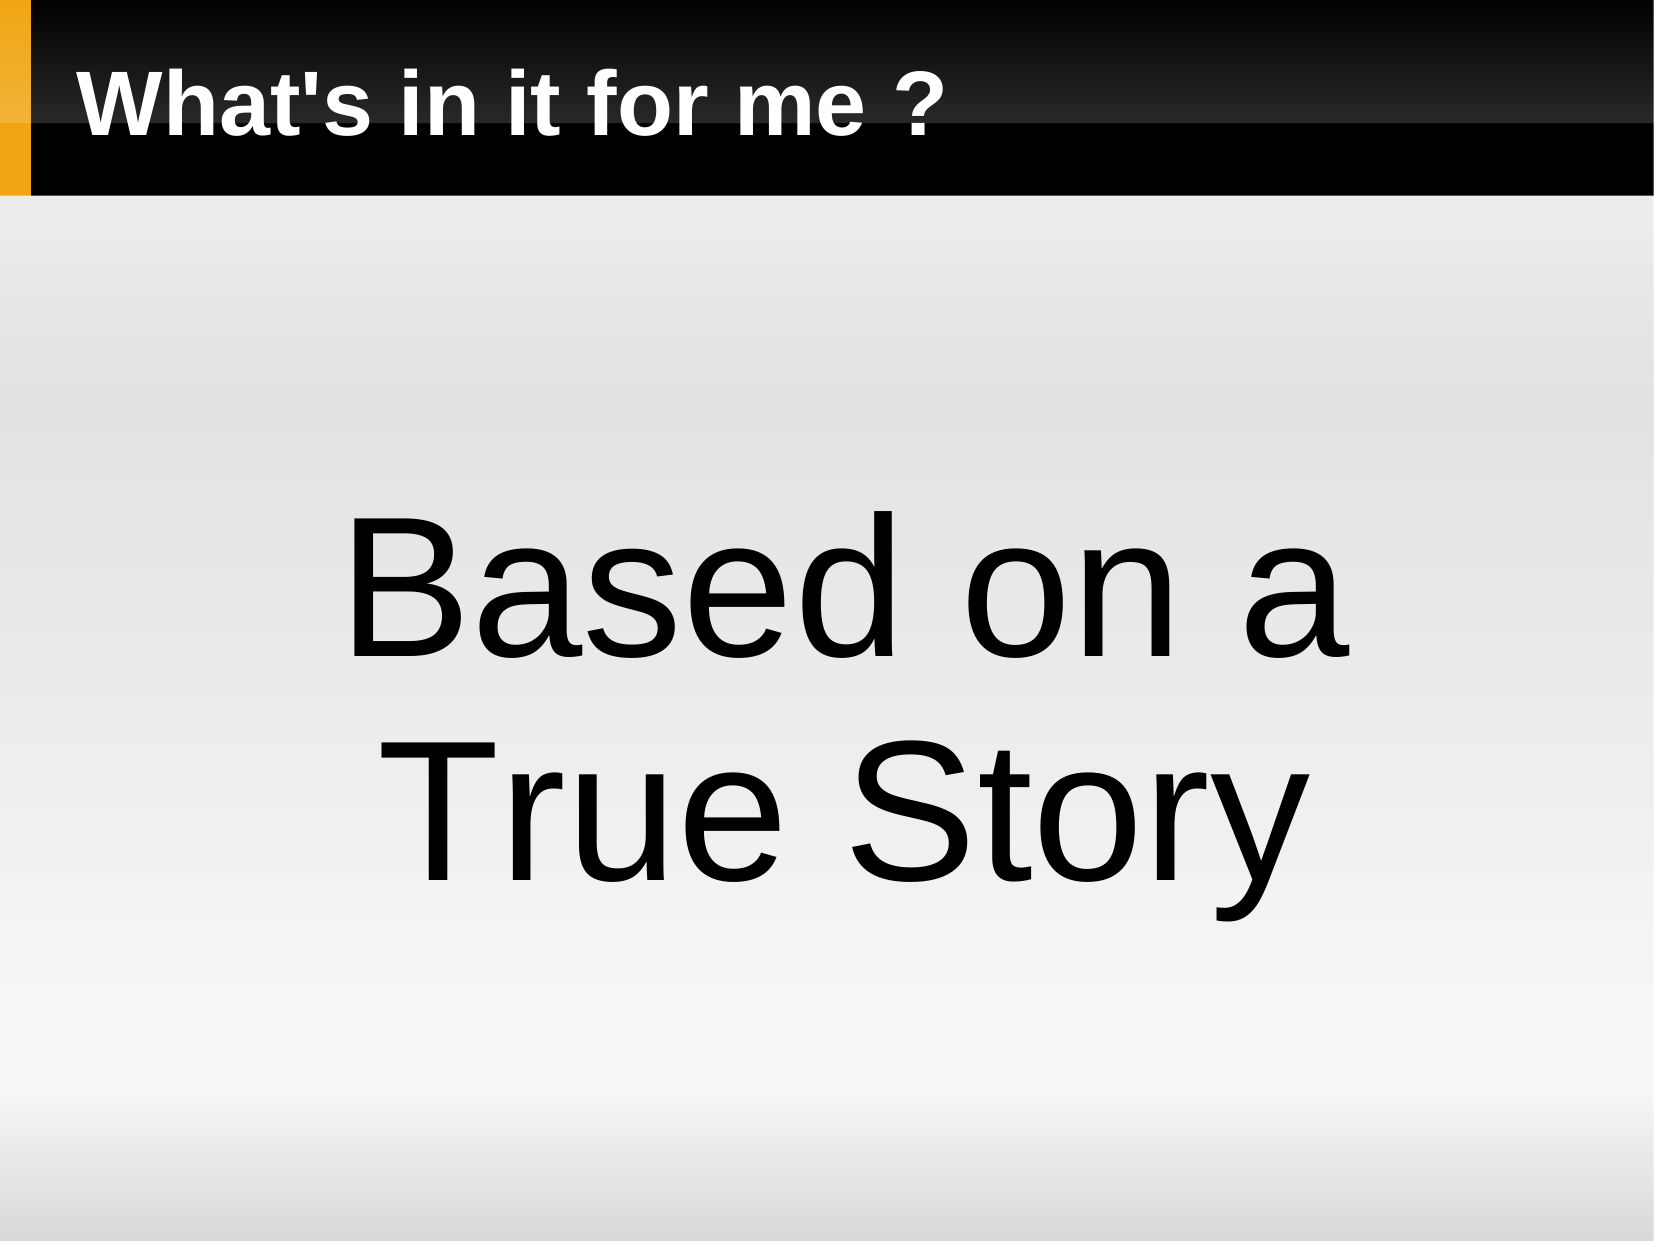

# What's in it for me ?
Based on a
True Story